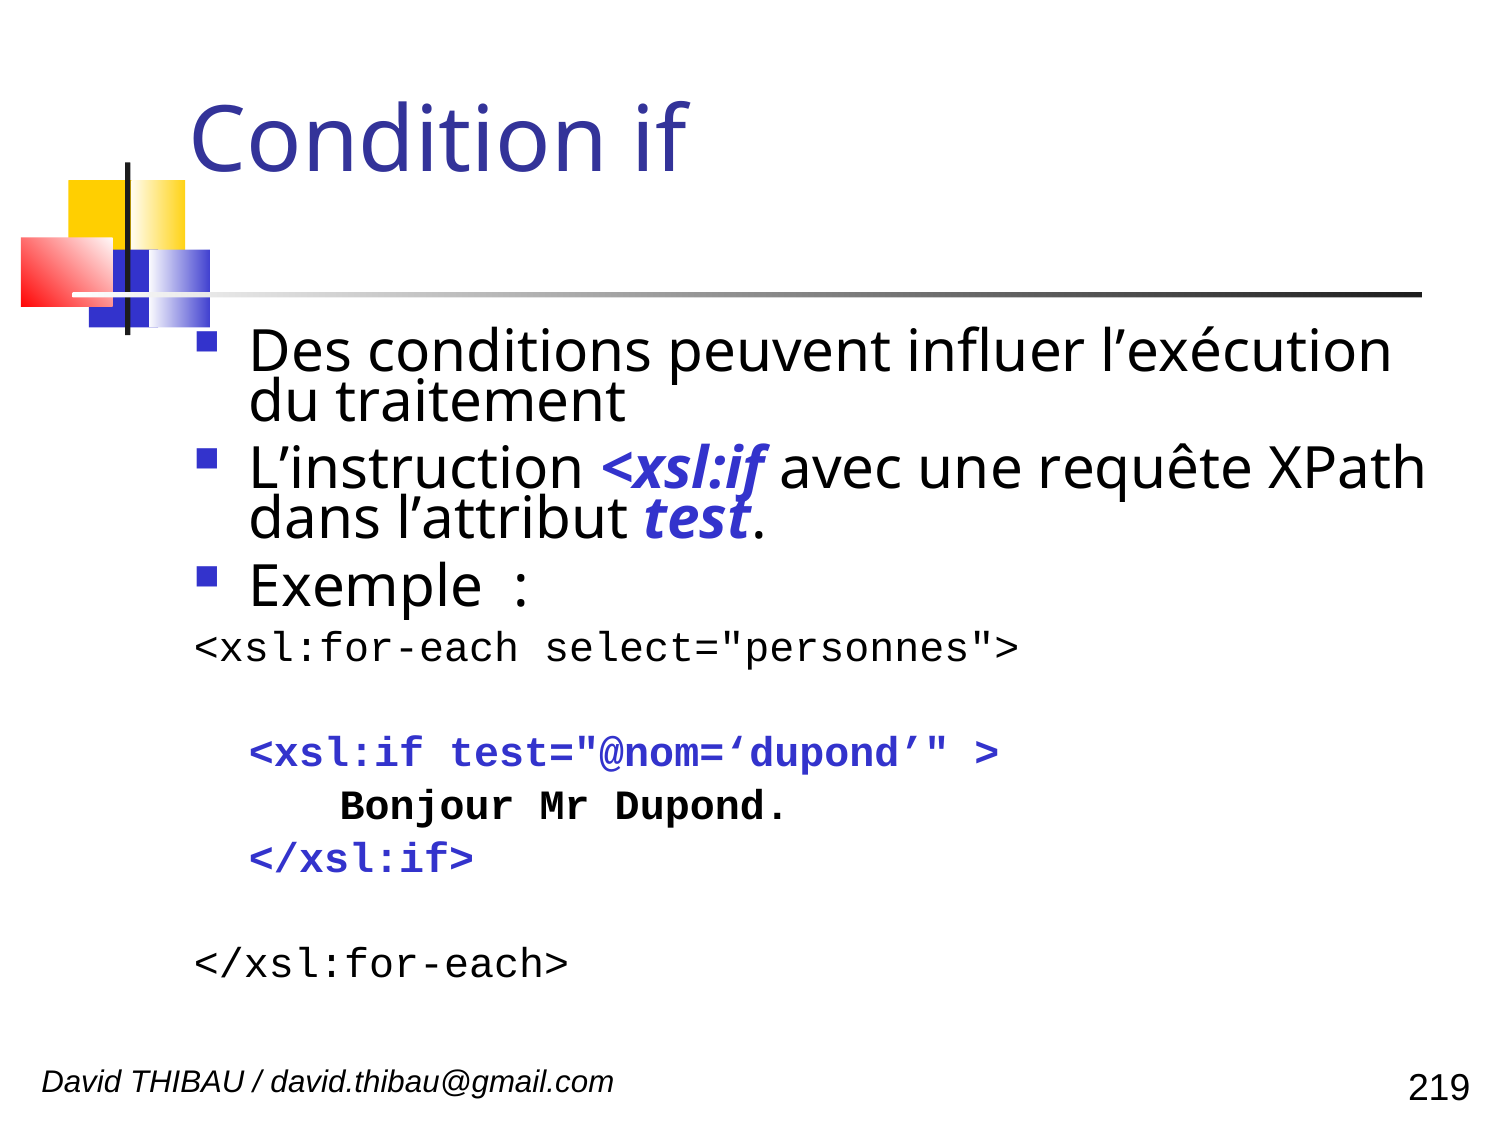

# Condition if
Des conditions peuvent influer l’exécution du traitement
L’instruction <xsl:if avec une requête XPath dans l’attribut test.
Exemple :
<xsl:for-each select="personnes">
	<xsl:if test="@nom=‘dupond’" >
			Bonjour Mr Dupond.
	</xsl:if>
</xsl:for-each>